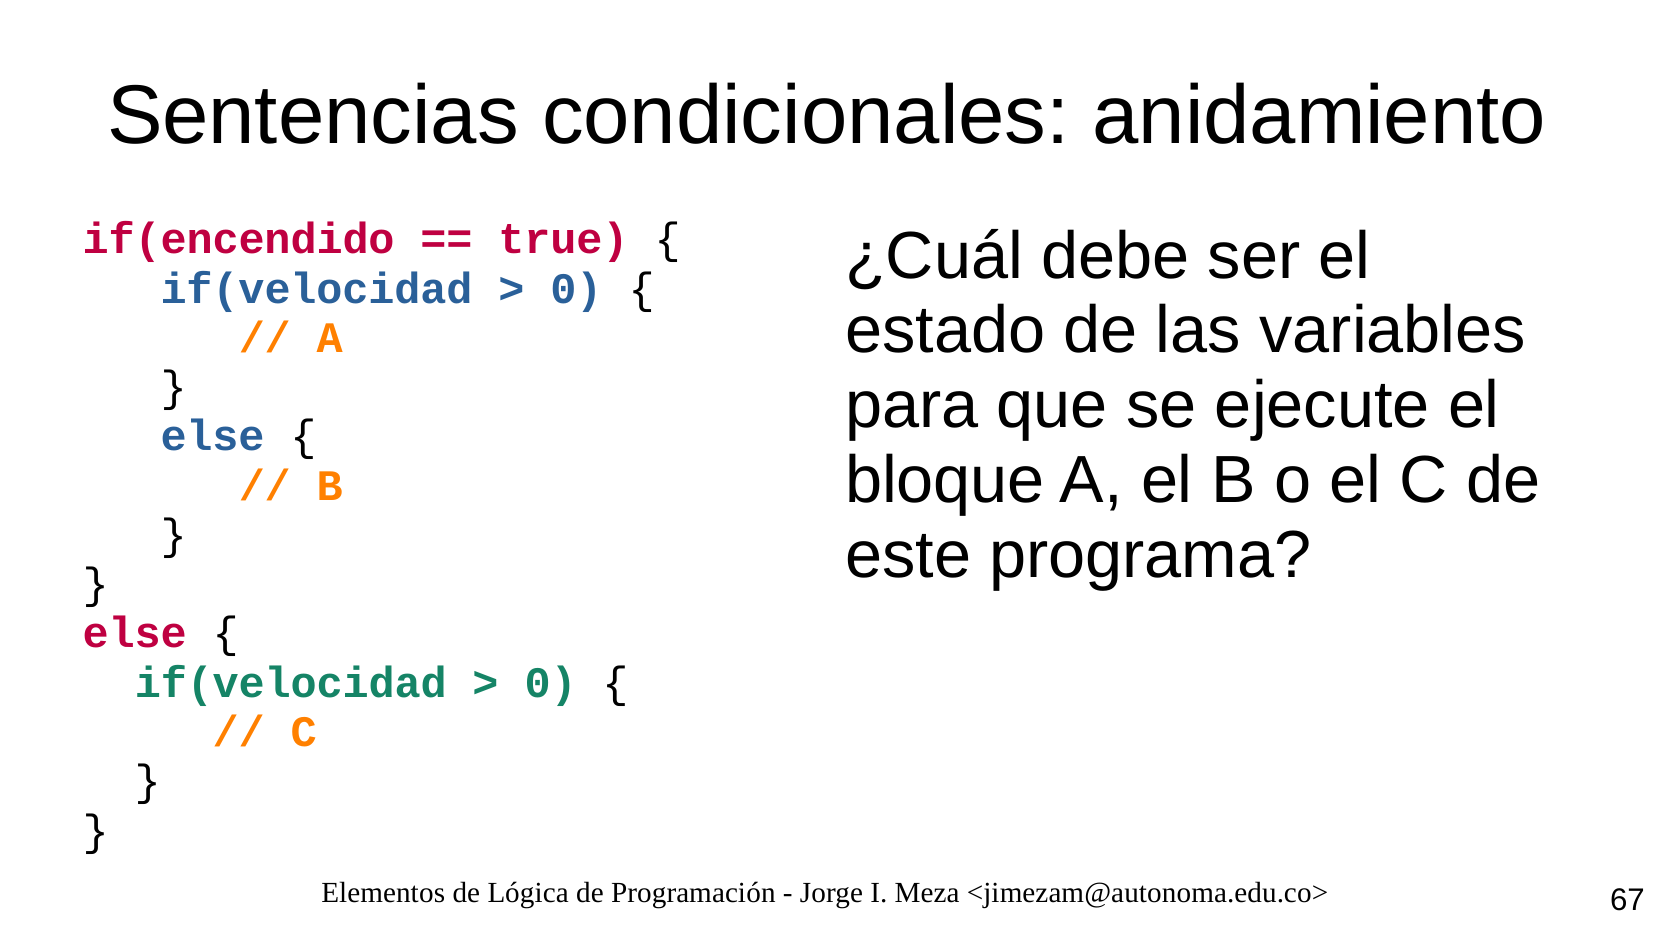

# Sentencias condicionales: anidamiento
if(encendido == true) {
 if(velocidad > 0) {
 // A
 }
 else {
 // B
 }
}
else {
 if(velocidad > 0) {
 // C
 }
}
¿Cuál debe ser el estado de las variables para que se ejecute el bloque A, el B o el C de este programa?
Elementos de Lógica de Programación - Jorge I. Meza <jimezam@autonoma.edu.co>